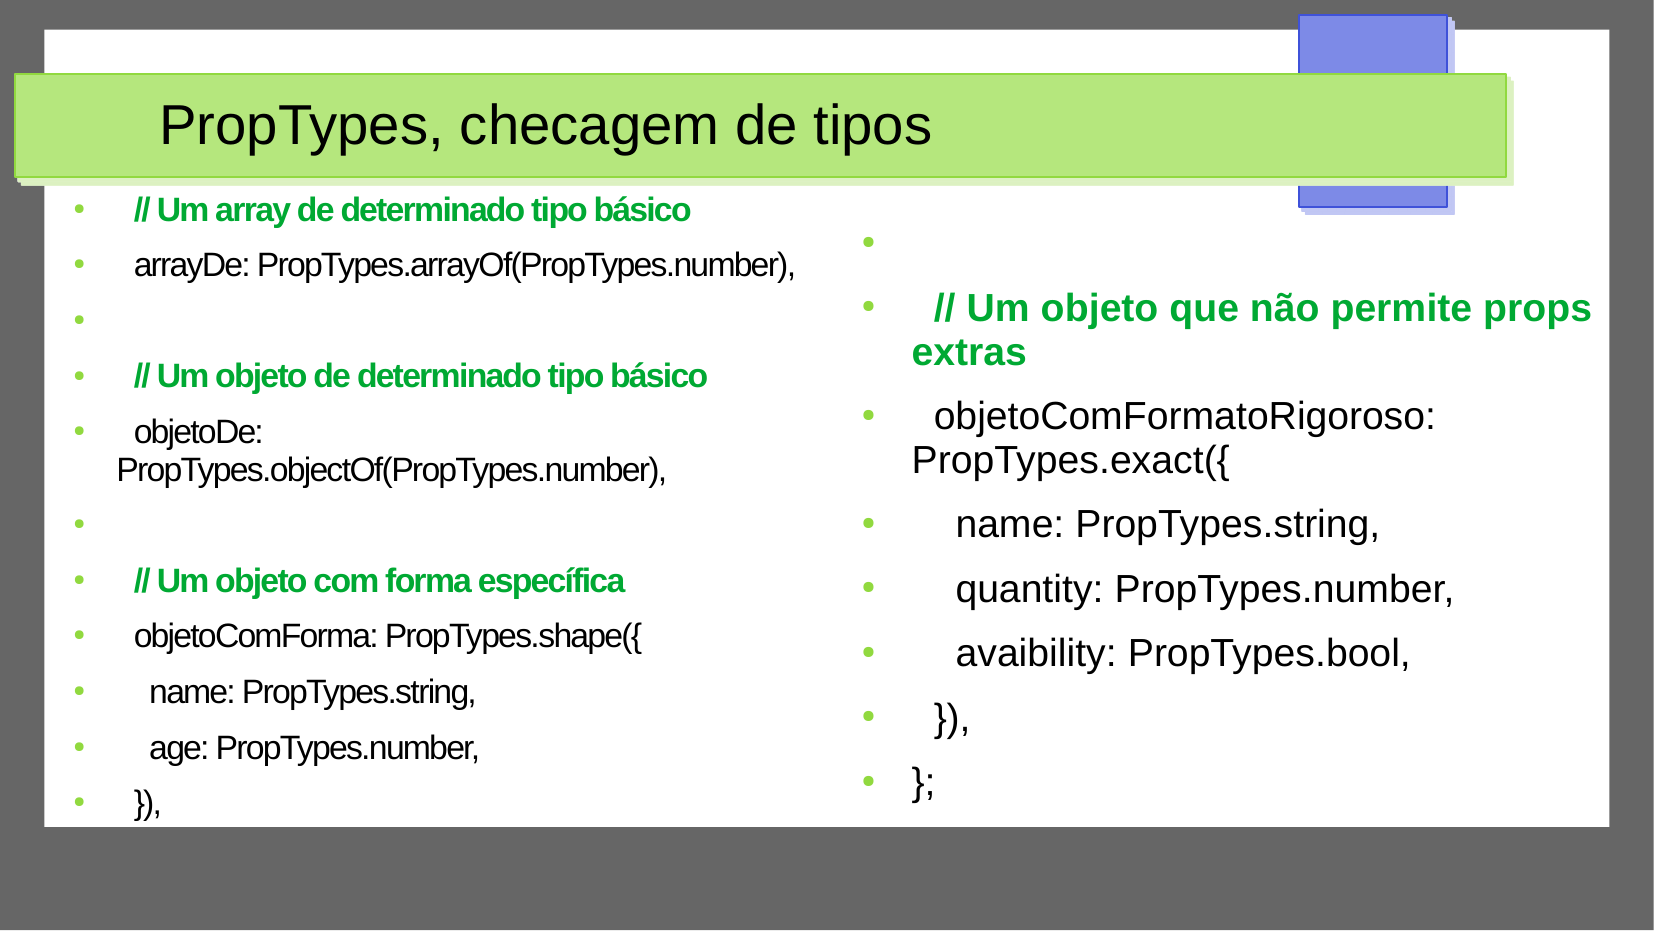

# PropTypes, checagem de tipos
 // Um array de determinado tipo básico
 arrayDe: PropTypes.arrayOf(PropTypes.number),
 // Um objeto de determinado tipo básico
 objetoDe: PropTypes.objectOf(PropTypes.number),
 // Um objeto com forma específica
 objetoComForma: PropTypes.shape({
 name: PropTypes.string,
 age: PropTypes.number,
 }),
 // Um objeto que não permite props extras
 objetoComFormatoRigoroso: PropTypes.exact({
 name: PropTypes.string,
 quantity: PropTypes.number,
 avaibility: PropTypes.bool,
 }),
};